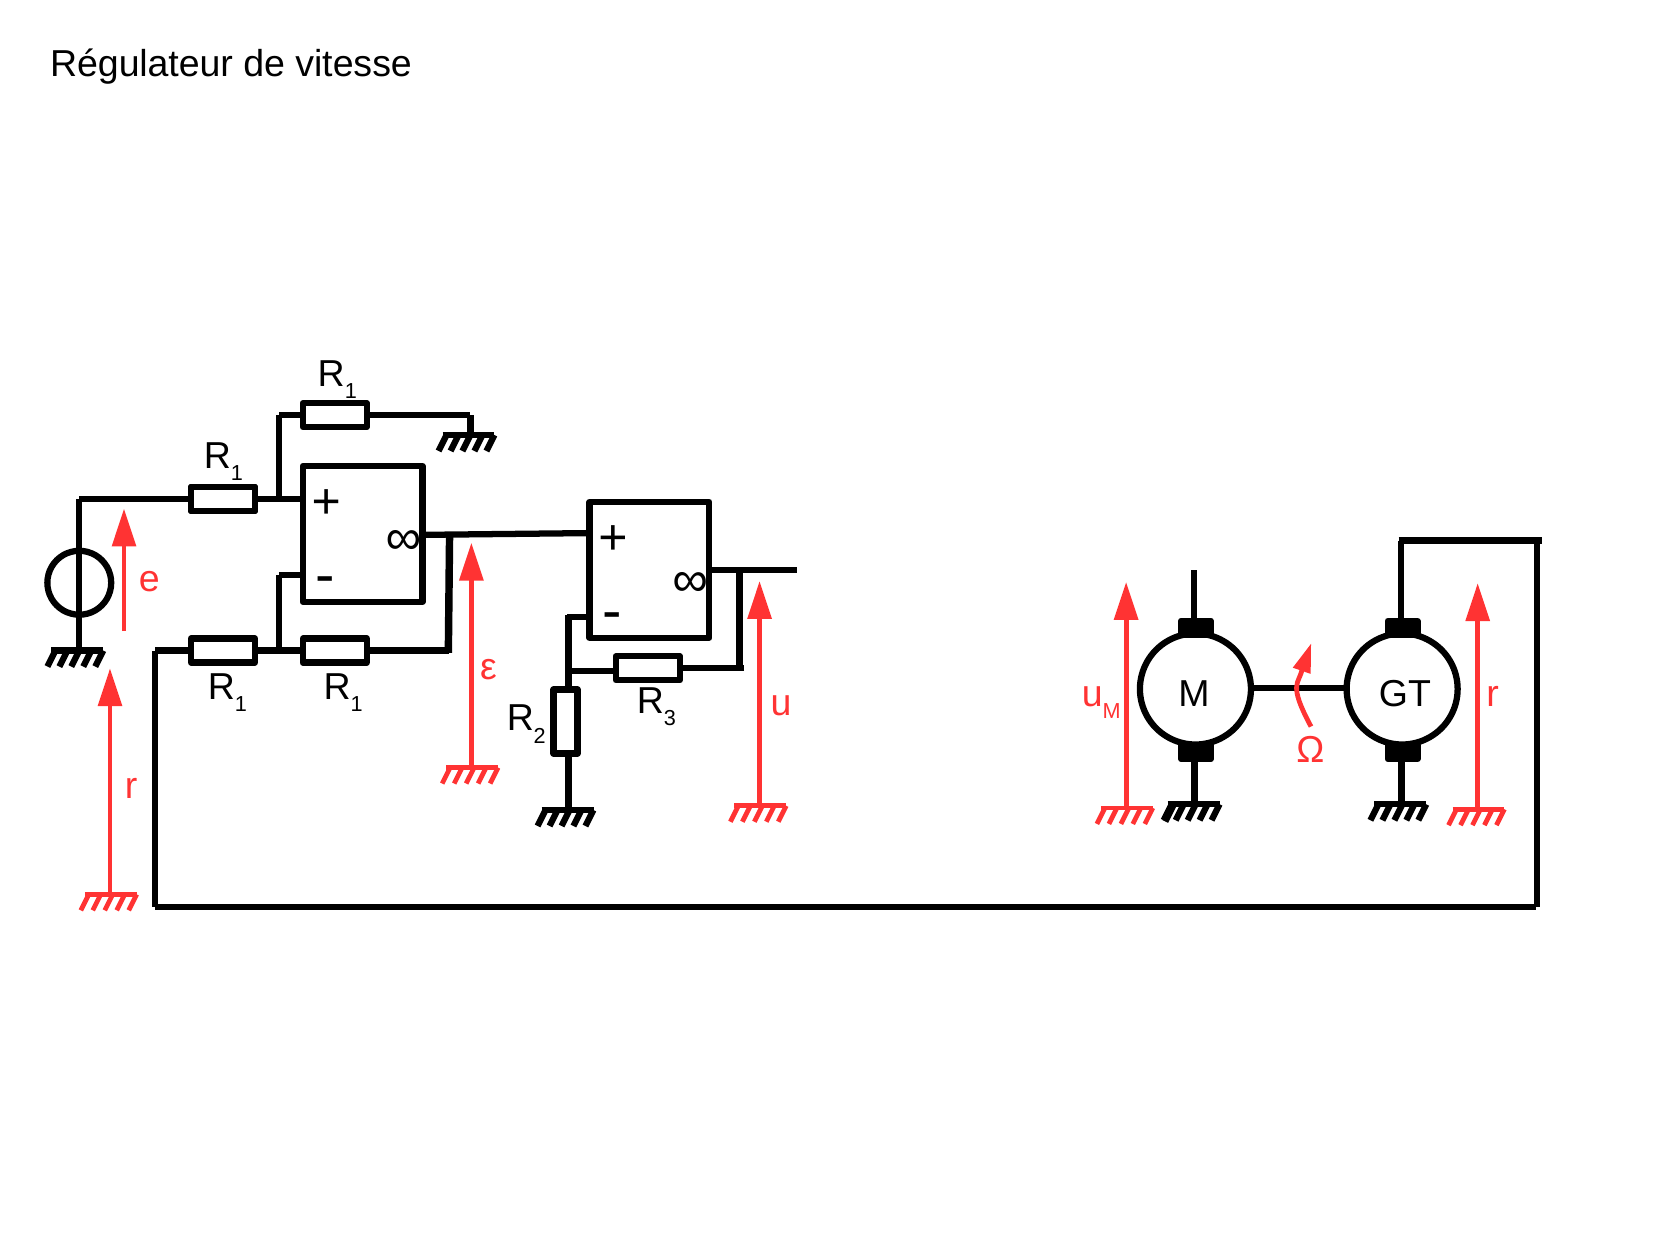

Régulateur de vitesse
R1
R1
+
∞
+
-
∞
e
-
ε
R1
R1
M
GT
uM
r
R3
u
R2
Ω
r